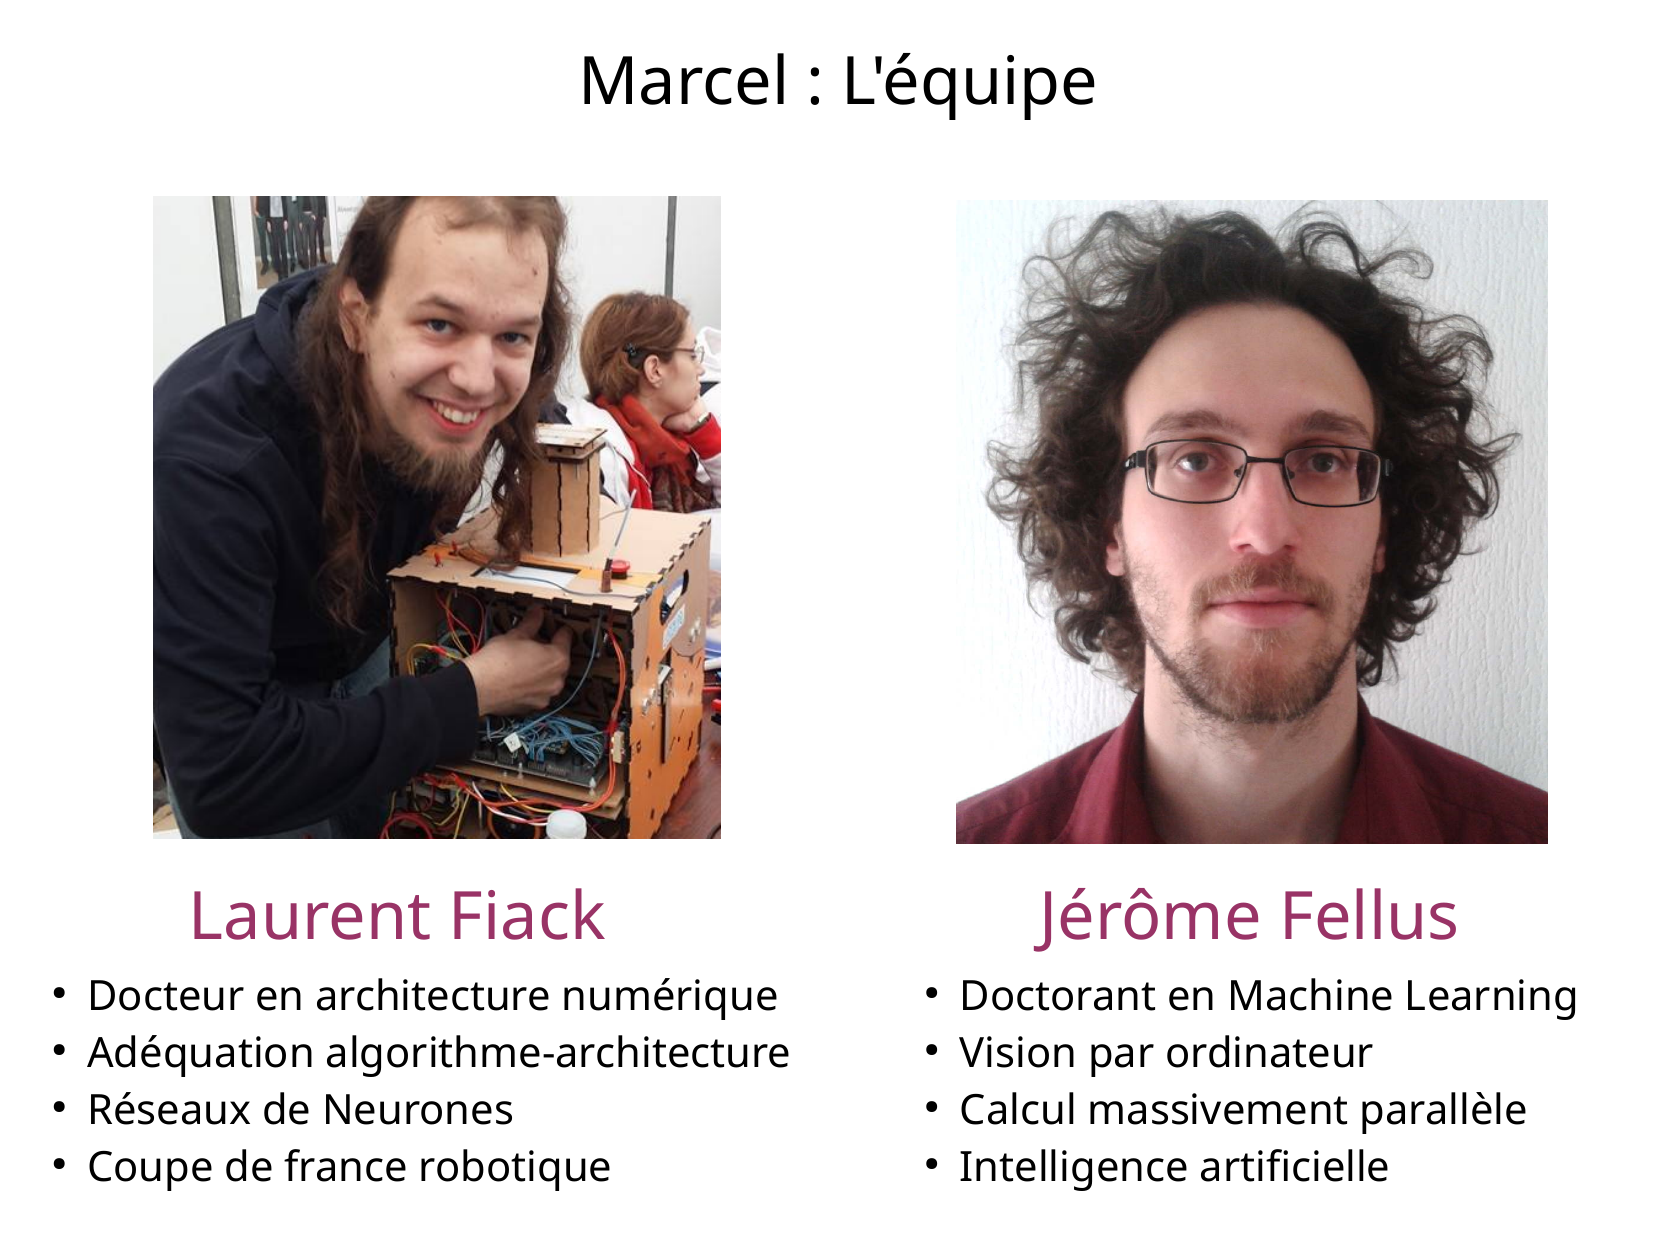

Marcel : L'équipe
# Laurent Fiack
Jérôme Fellus
Docteur en architecture numérique
Adéquation algorithme-architecture
Réseaux de Neurones
Coupe de france robotique
Doctorant en Machine Learning
Vision par ordinateur
Calcul massivement parallèle
Intelligence artificielle